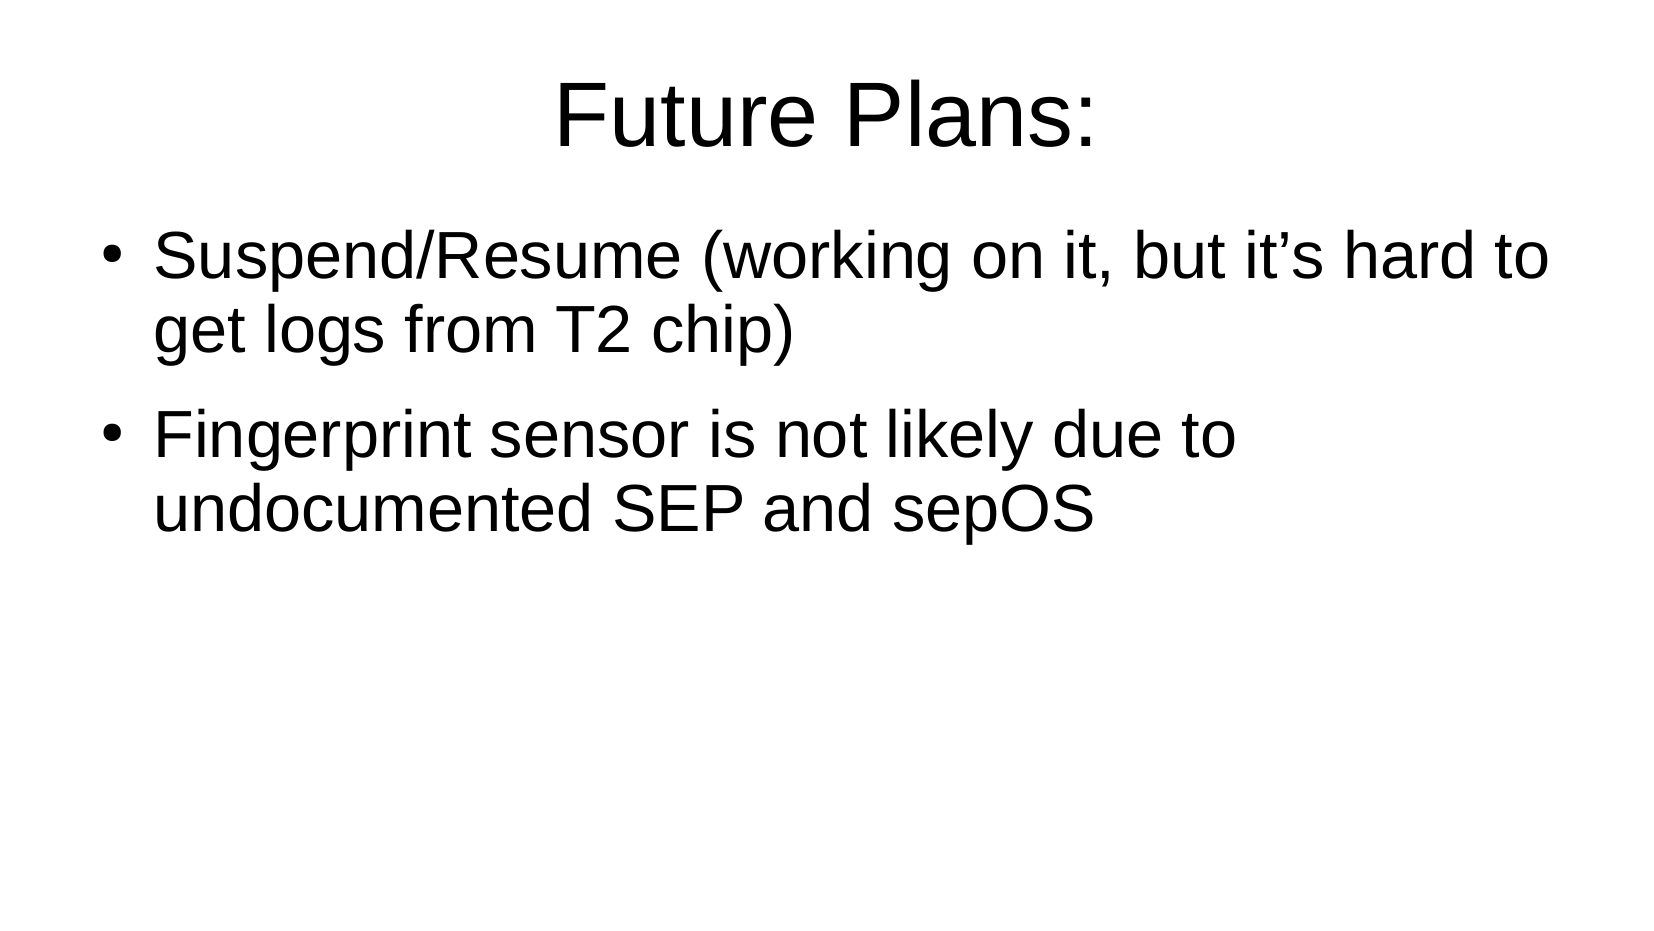

# Future Plans:
Suspend/Resume (working on it, but it’s hard to get logs from T2 chip)
Fingerprint sensor is not likely due to undocumented SEP and sepOS